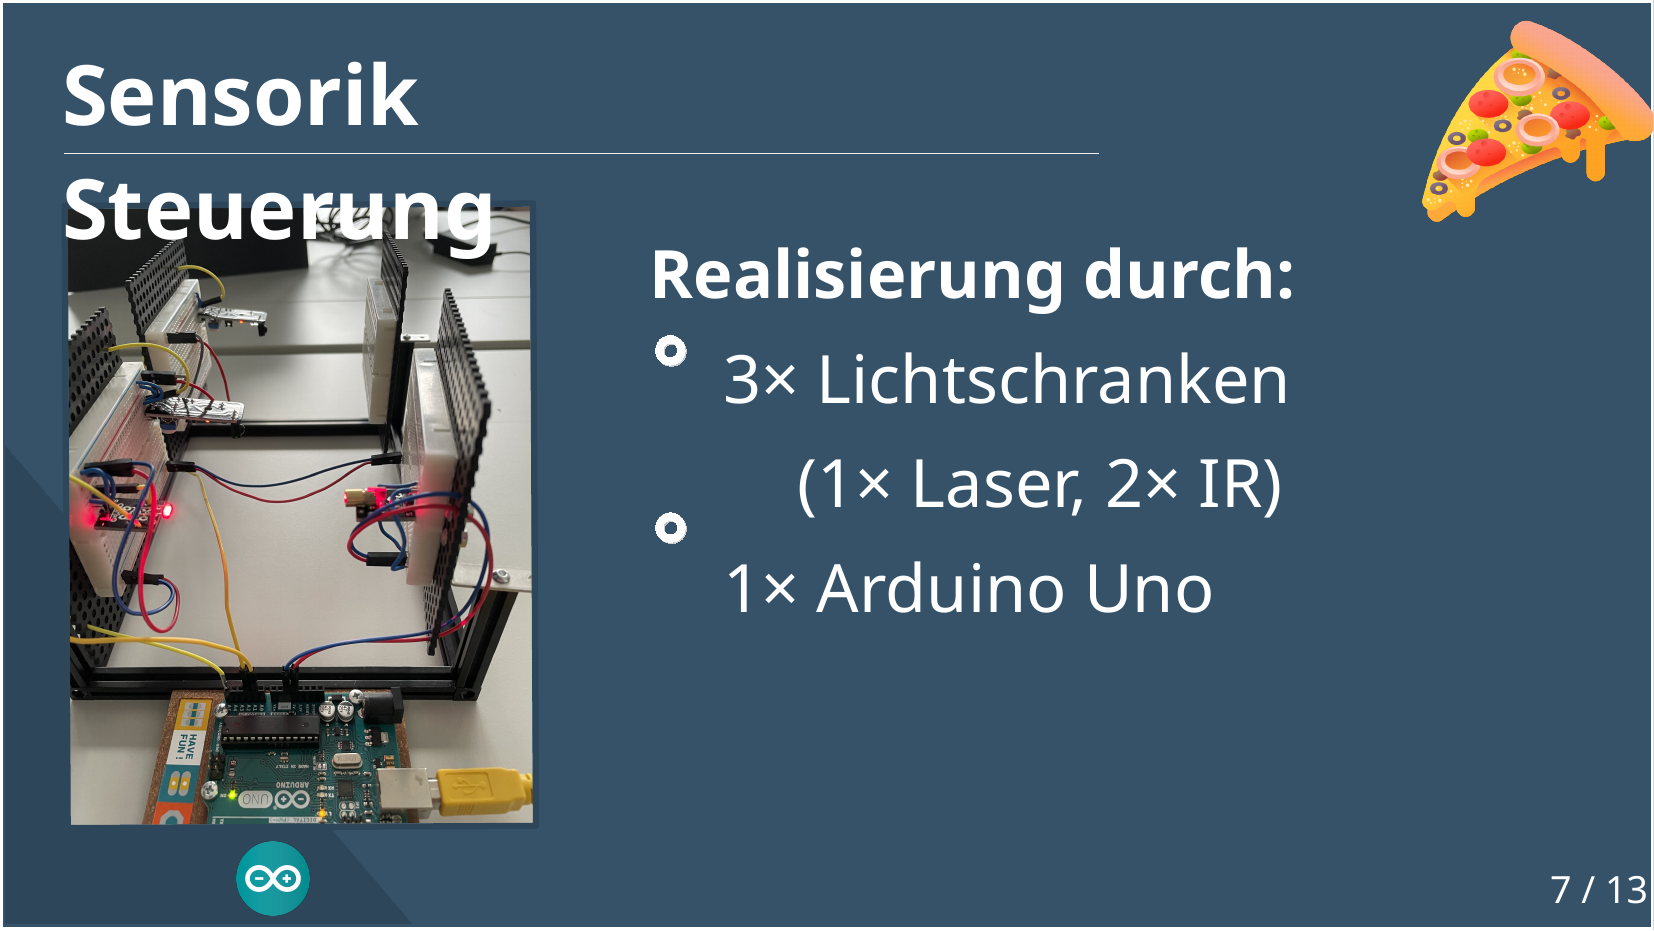

Sensorik Steuerung
	Realisierung durch:
		3× Lichtschranken
			(1× Laser, 2× IR)
		1× Arduino Uno